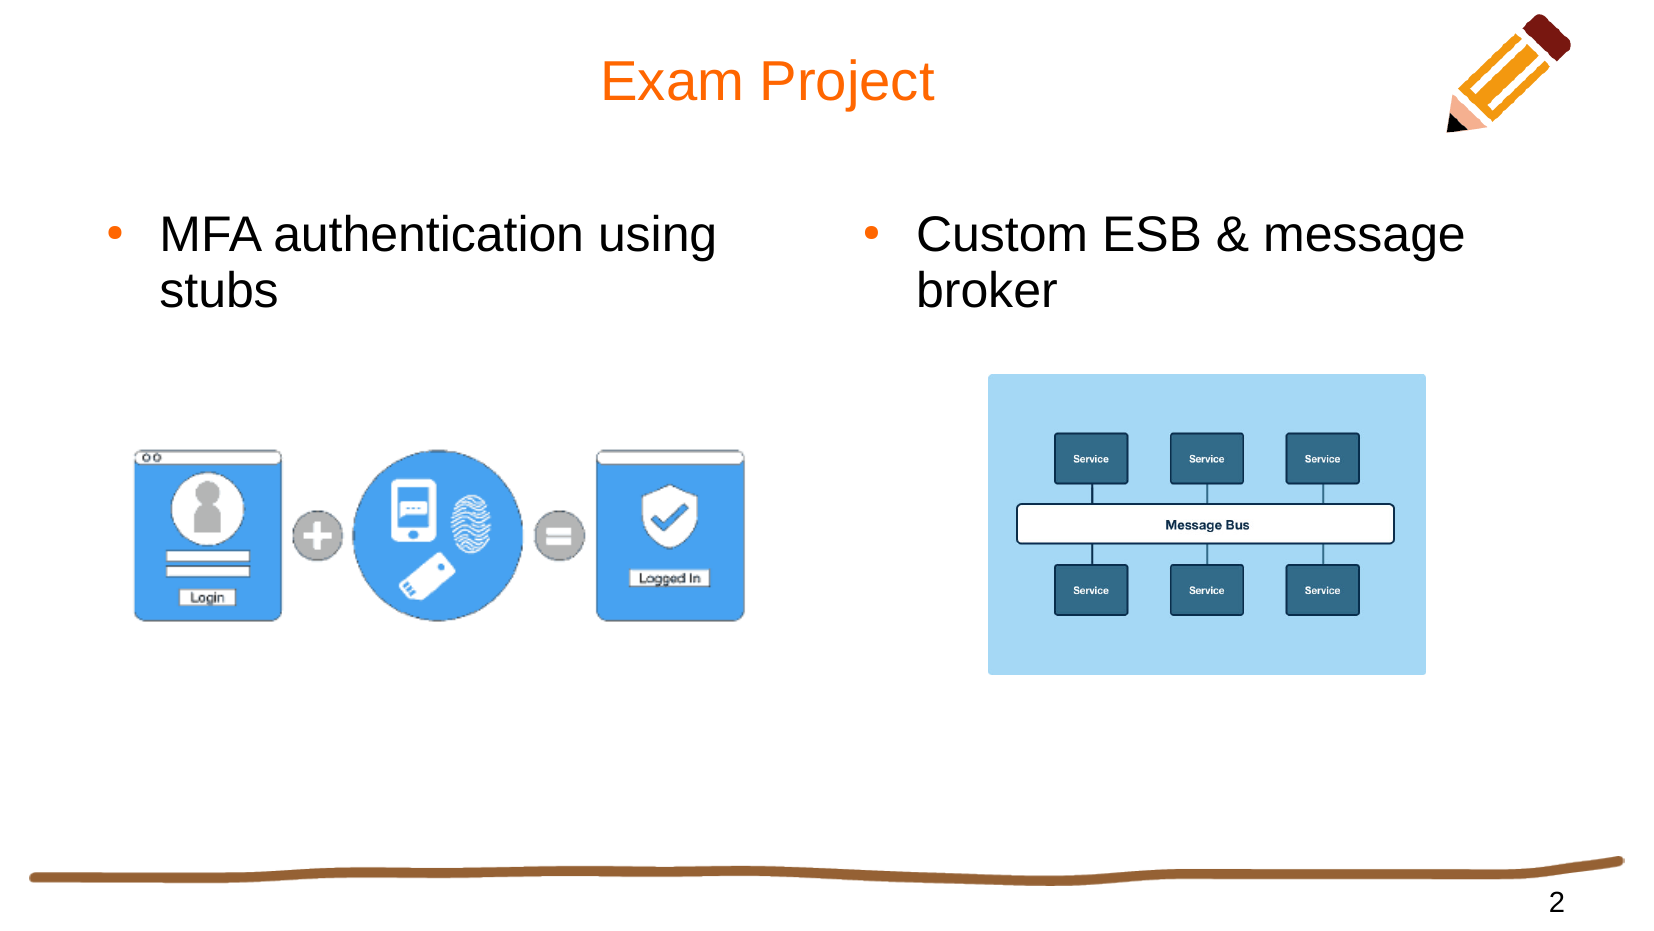

# Exam Project
MFA authentication using stubs
Custom ESB & message broker
2